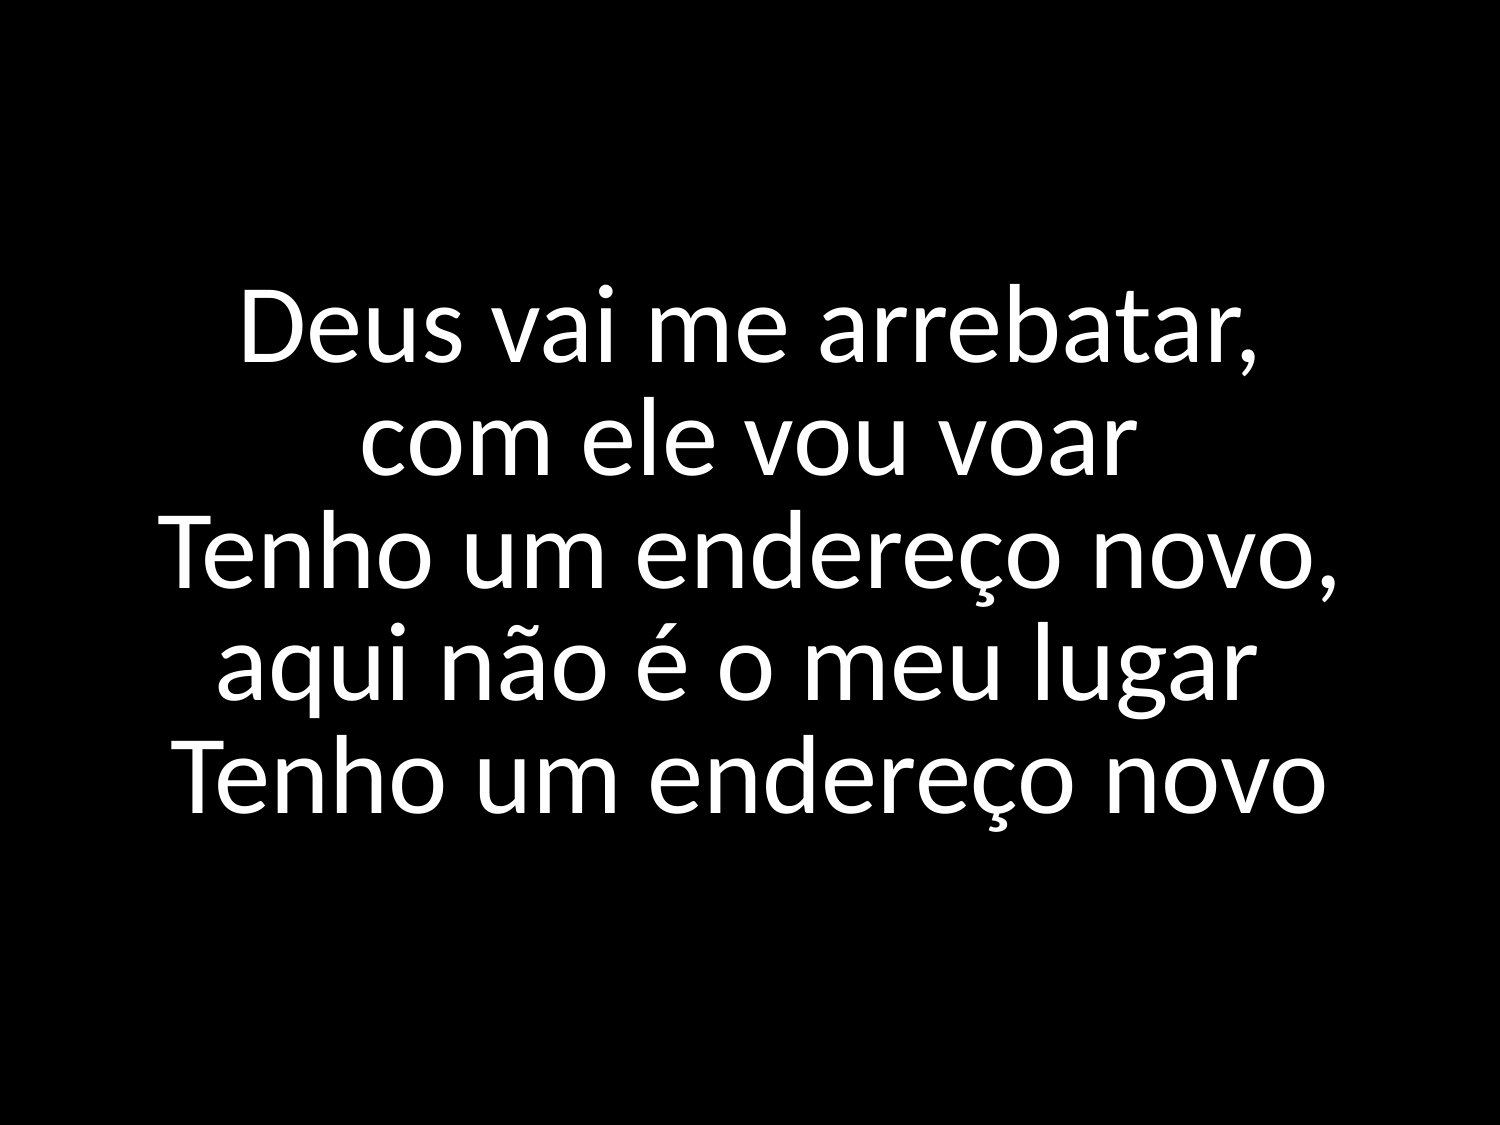

# Deus vai me arrebatar,
com ele vou voar
Tenho um endereço novo, aqui não é o meu lugar
Tenho um endereço novo